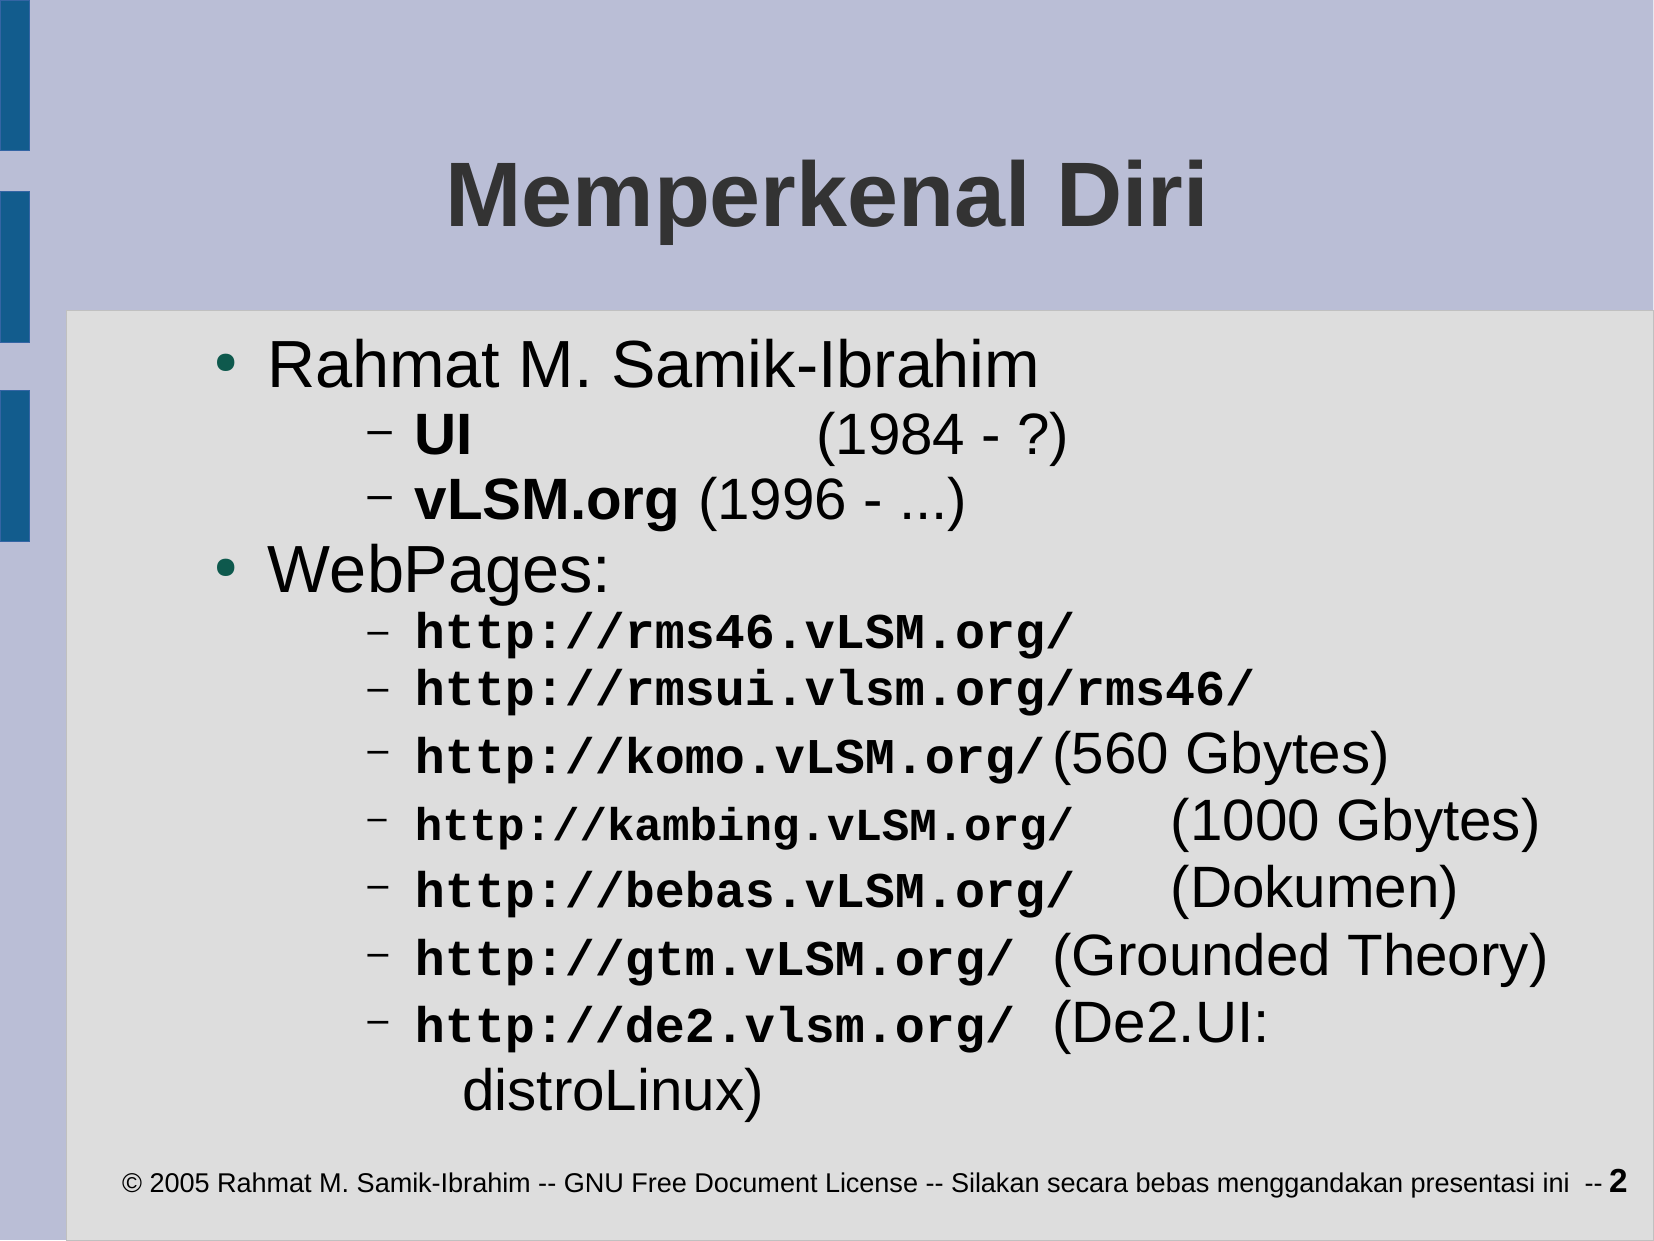

# Memperkenal Diri
Rahmat M. Samik-Ibrahim
UI			(1984 - ?)
vLSM.org	(1996 - ...)
WebPages:
http://rms46.vLSM.org/
http://rmsui.vlsm.org/rms46/
http://komo.vLSM.org/	(560 Gbytes)
http://kambing.vLSM.org/	(1000 Gbytes)
http://bebas.vLSM.org/	(Dokumen)
http://gtm.vLSM.org/	(Grounded Theory)
http://de2.vlsm.org/	(De2.UI: distroLinux)